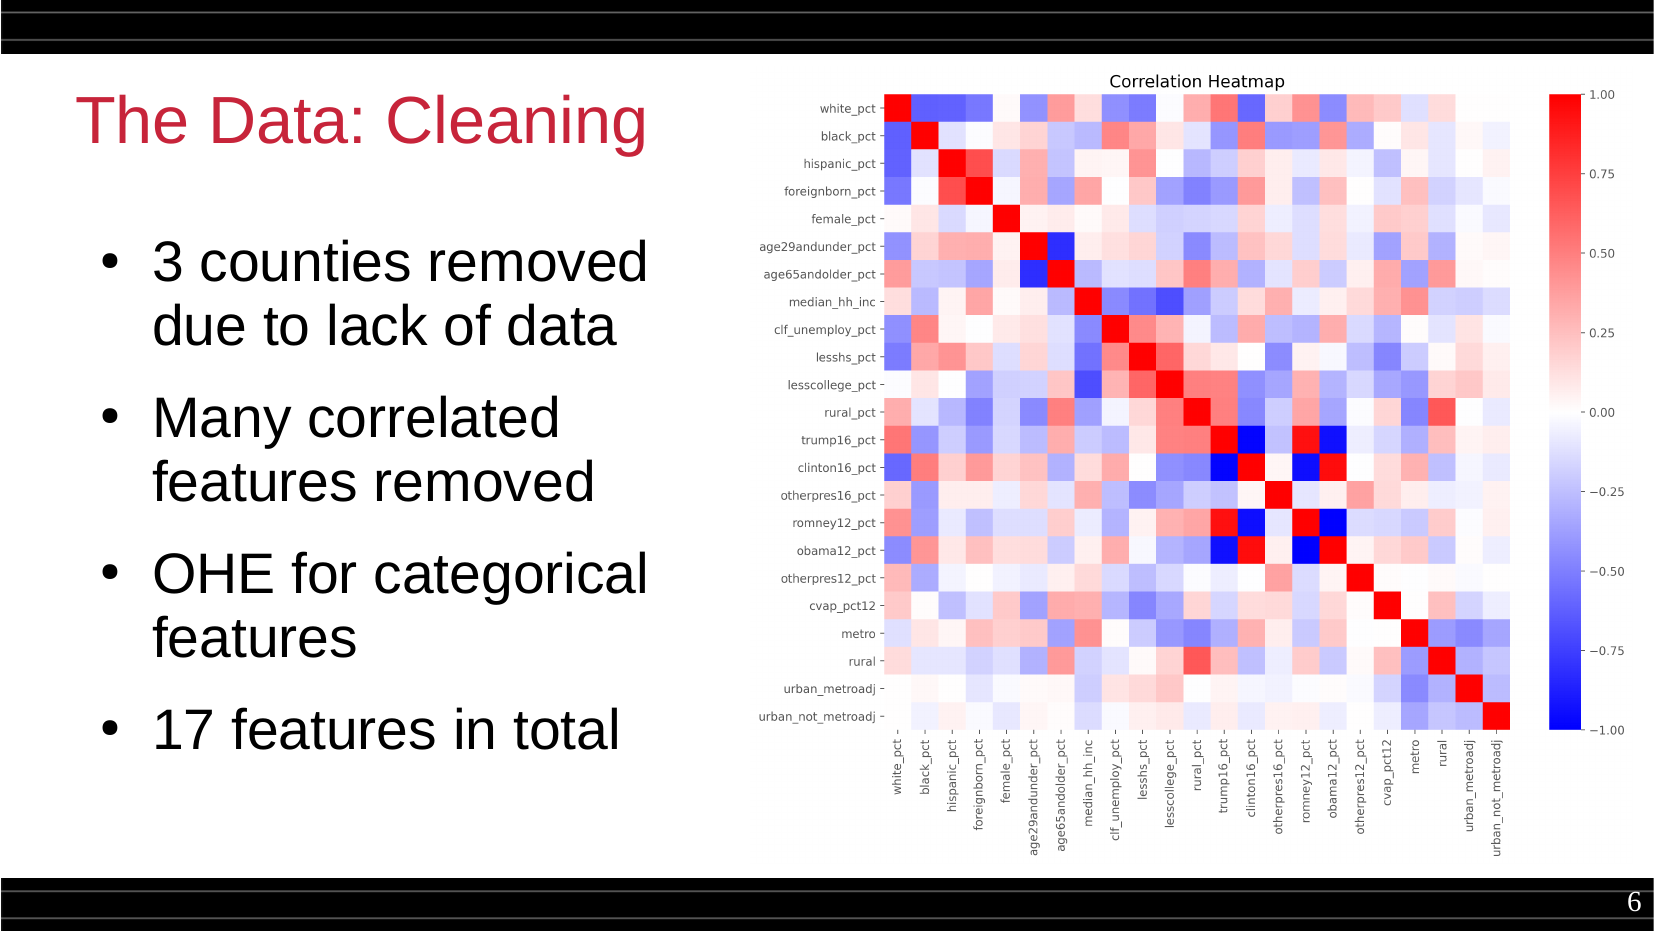

# The Data: Cleaning
3 counties removed due to lack of data
Many correlated features removed
OHE for categorical features
17 features in total